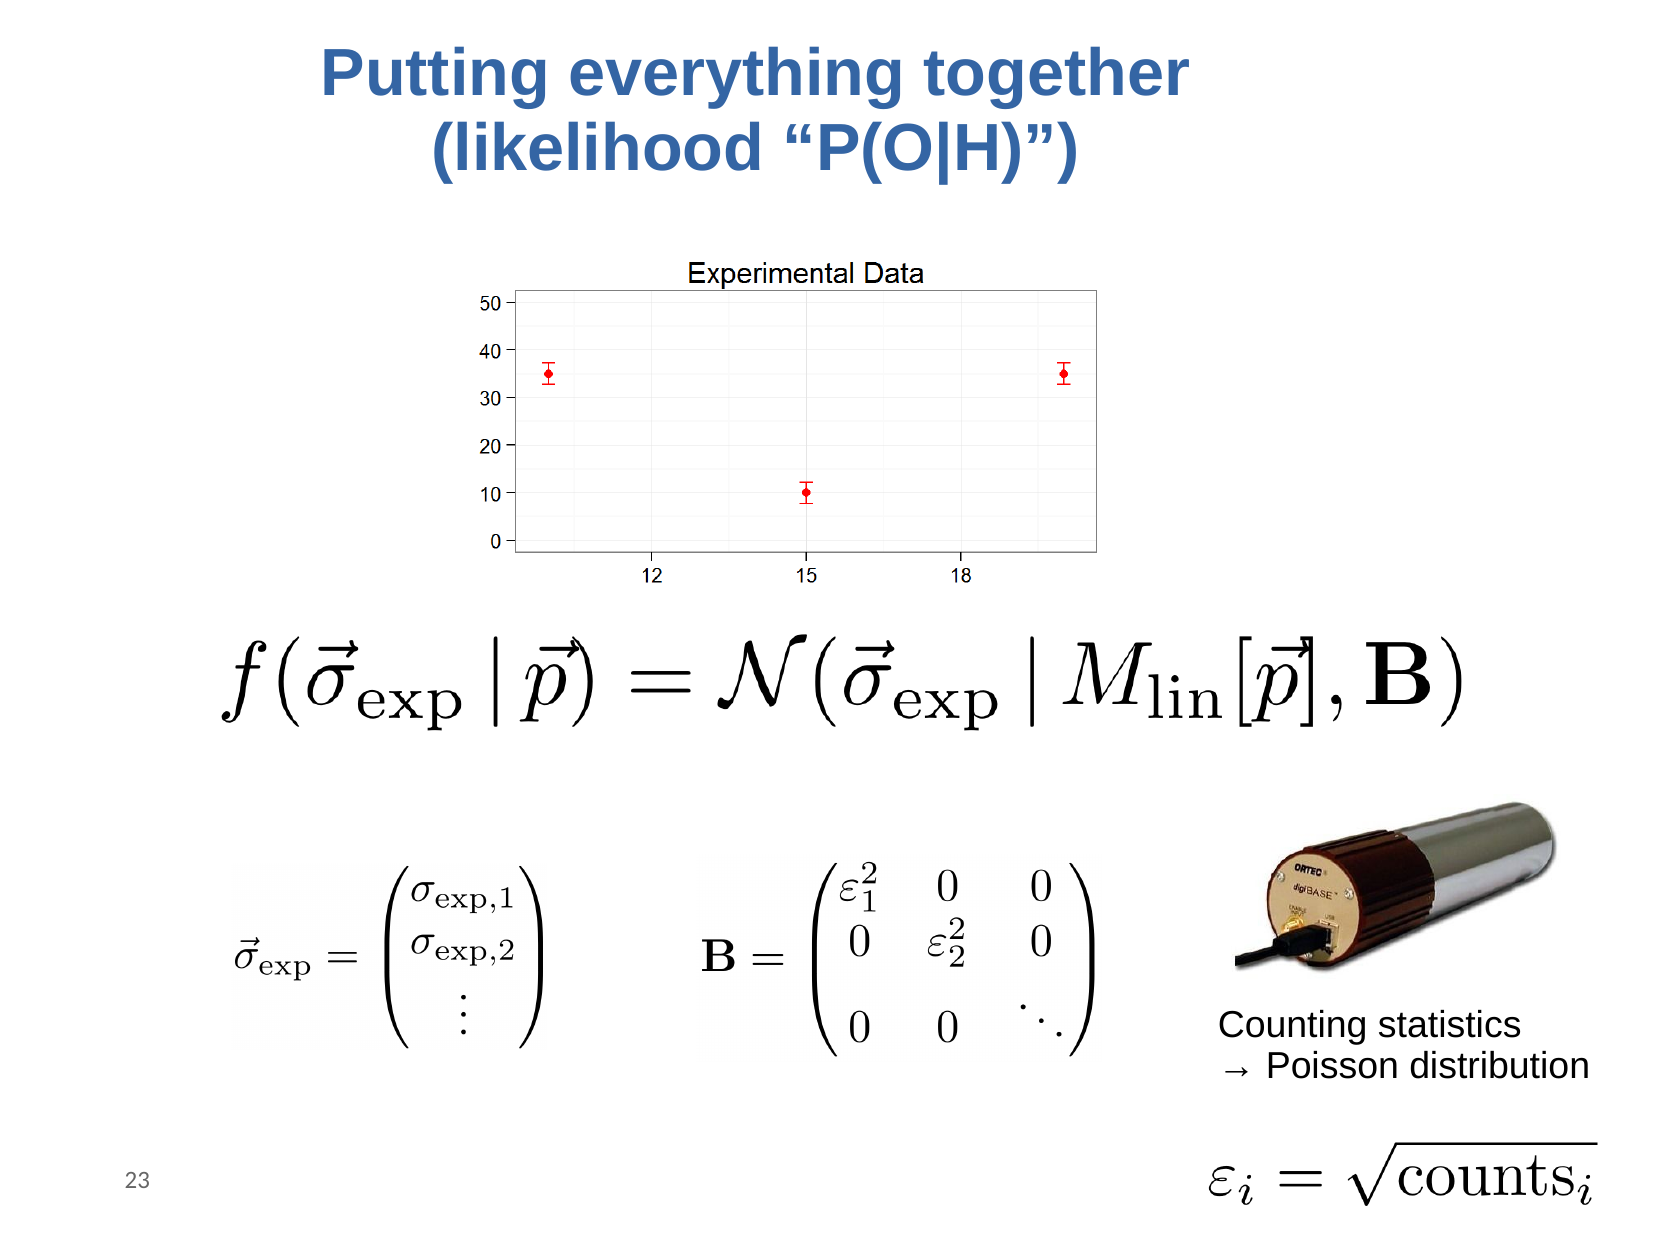

# Putting everything together (likelihood “P(O|H)”)
Counting statistics
→ Poisson distribution
23